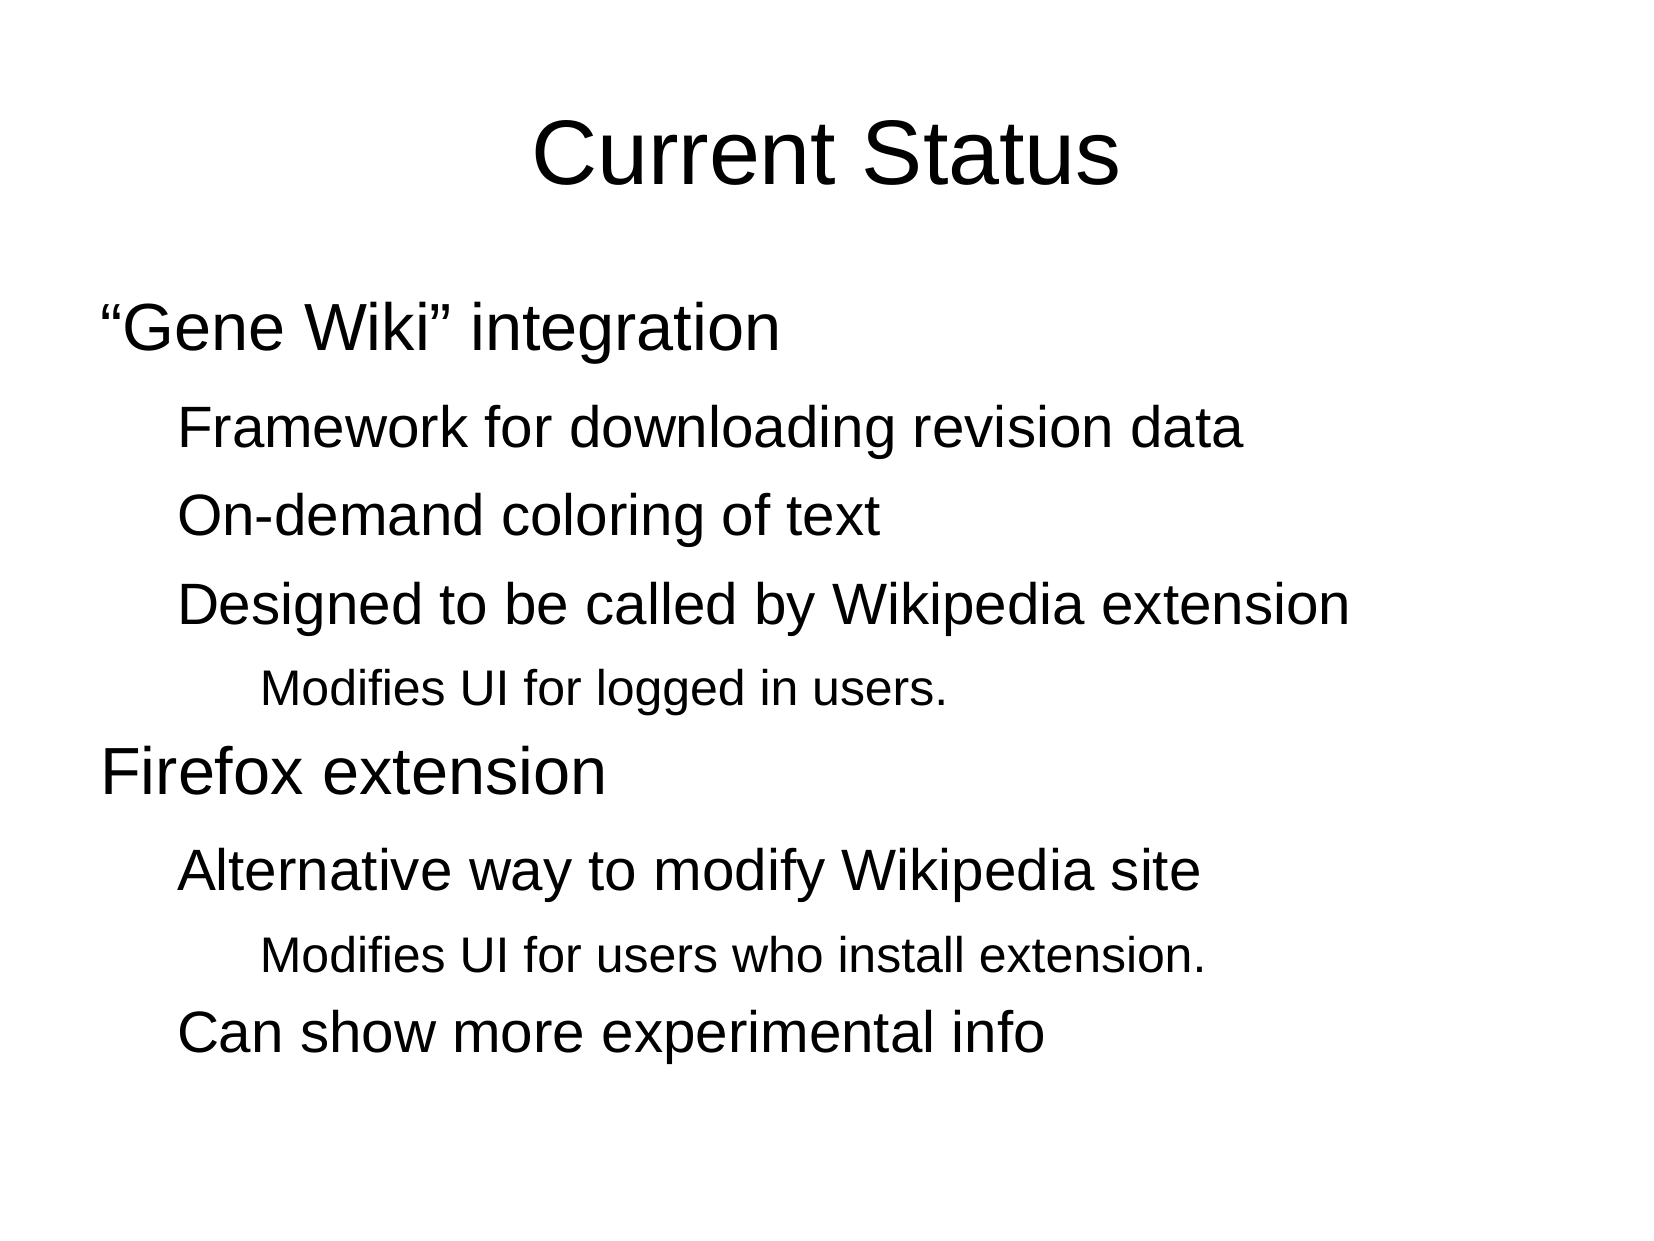

# Current Status
“Gene Wiki” integration
Framework for downloading revision data
On-demand coloring of text
Designed to be called by Wikipedia extension
Modifies UI for logged in users.
Firefox extension
Alternative way to modify Wikipedia site
Modifies UI for users who install extension.
Can show more experimental info